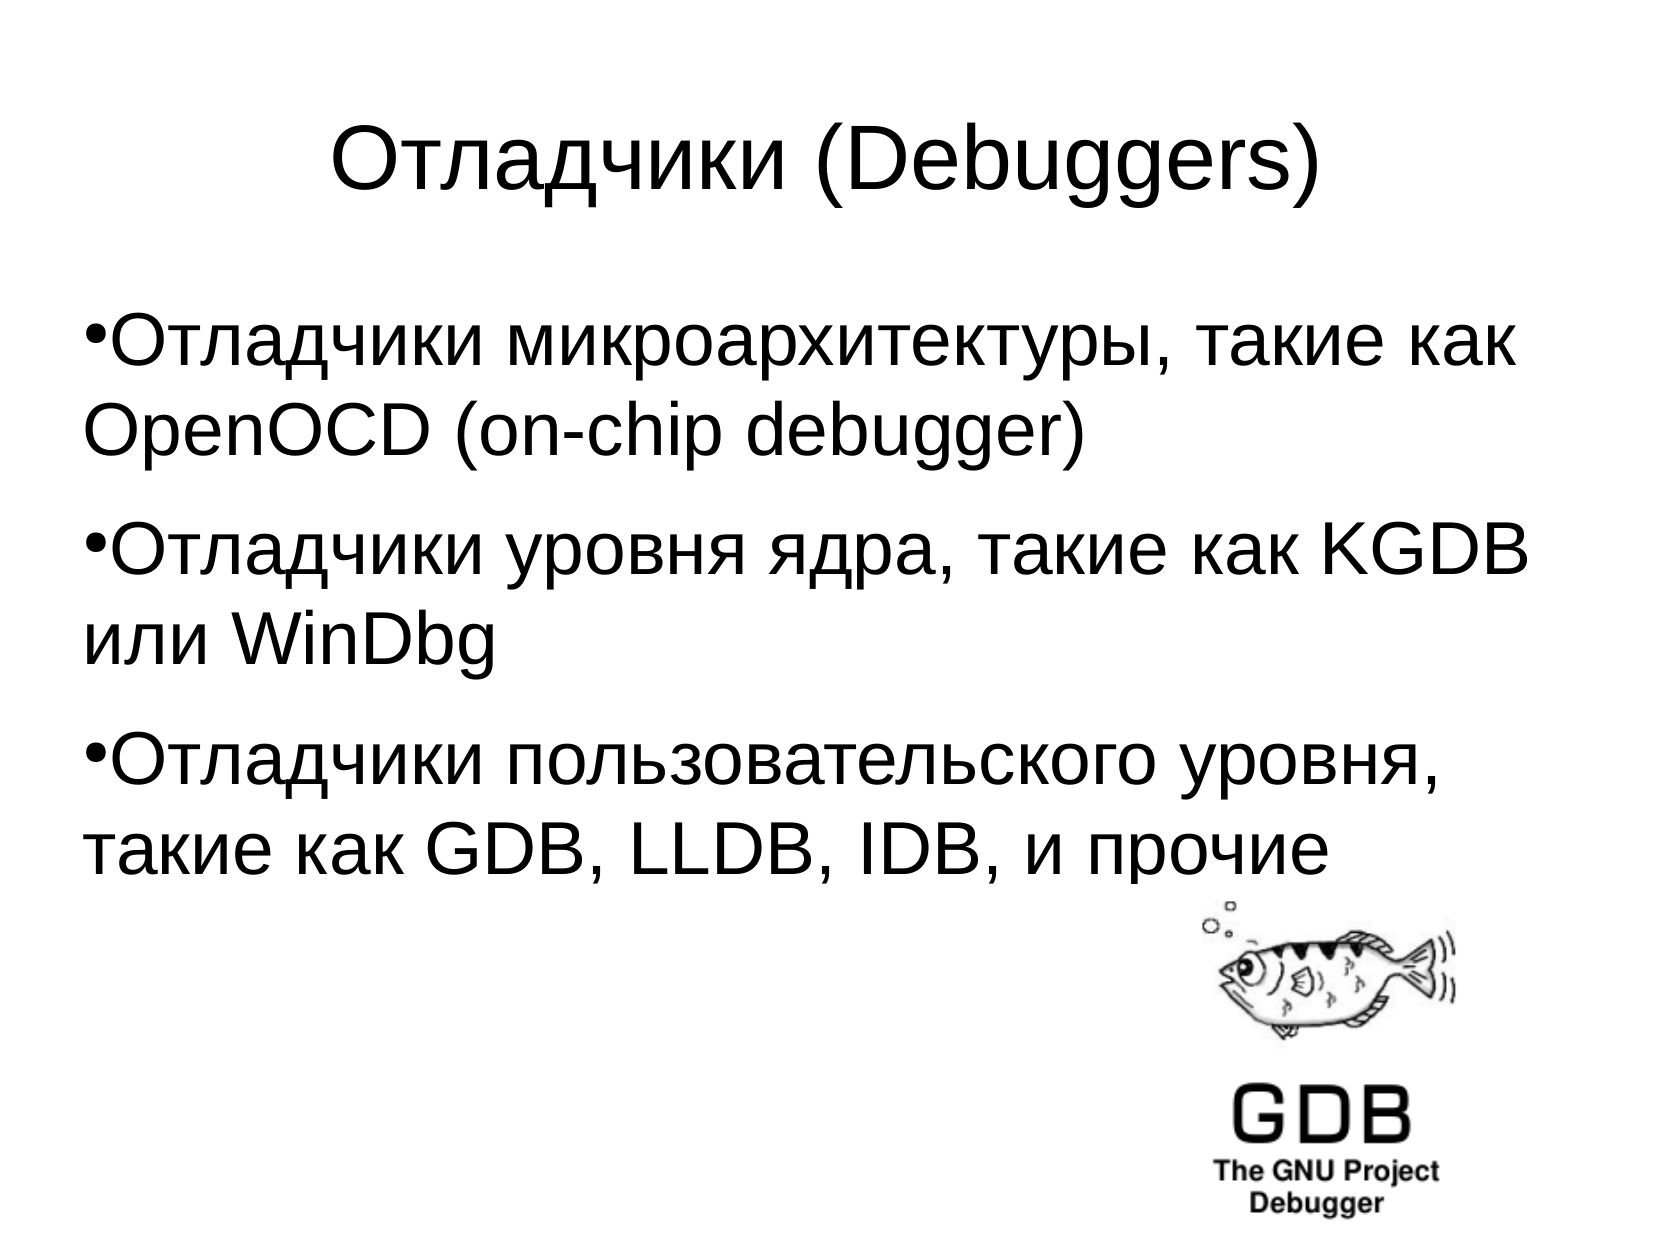

# Отладчики (Debuggers)
Отладчики микроархитектуры, такие как OpenOCD (on-chip debugger)
Отладчики уровня ядра, такие как KGDB или WinDbg
Отладчики пользовательского уровня, такие как GDB, LLDB, IDB, и прочие